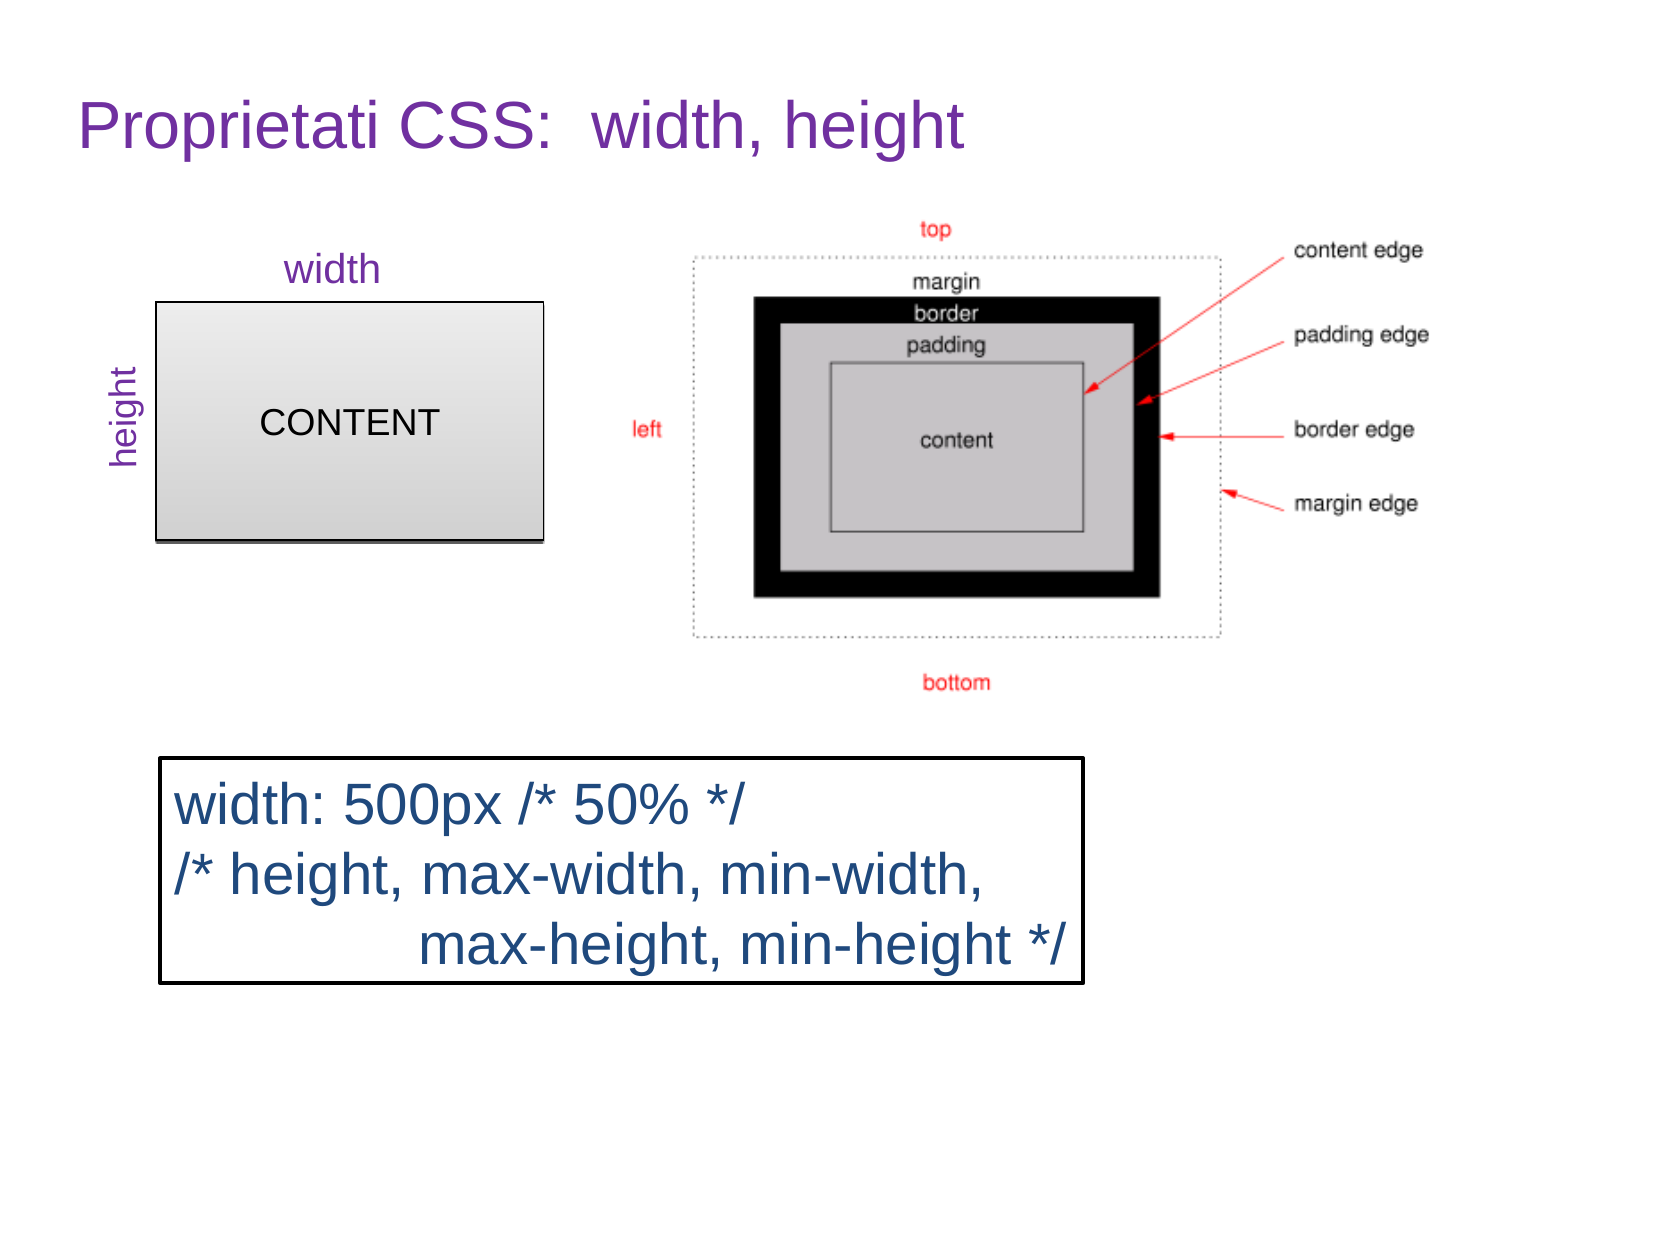

Proprietati CSS: width, height
 width
CONTENT
CONTENT
CONTENT
CONTENT
height
width: 500px /* 50% */
/* height, max-width, min-width,
 max-height, min-height */